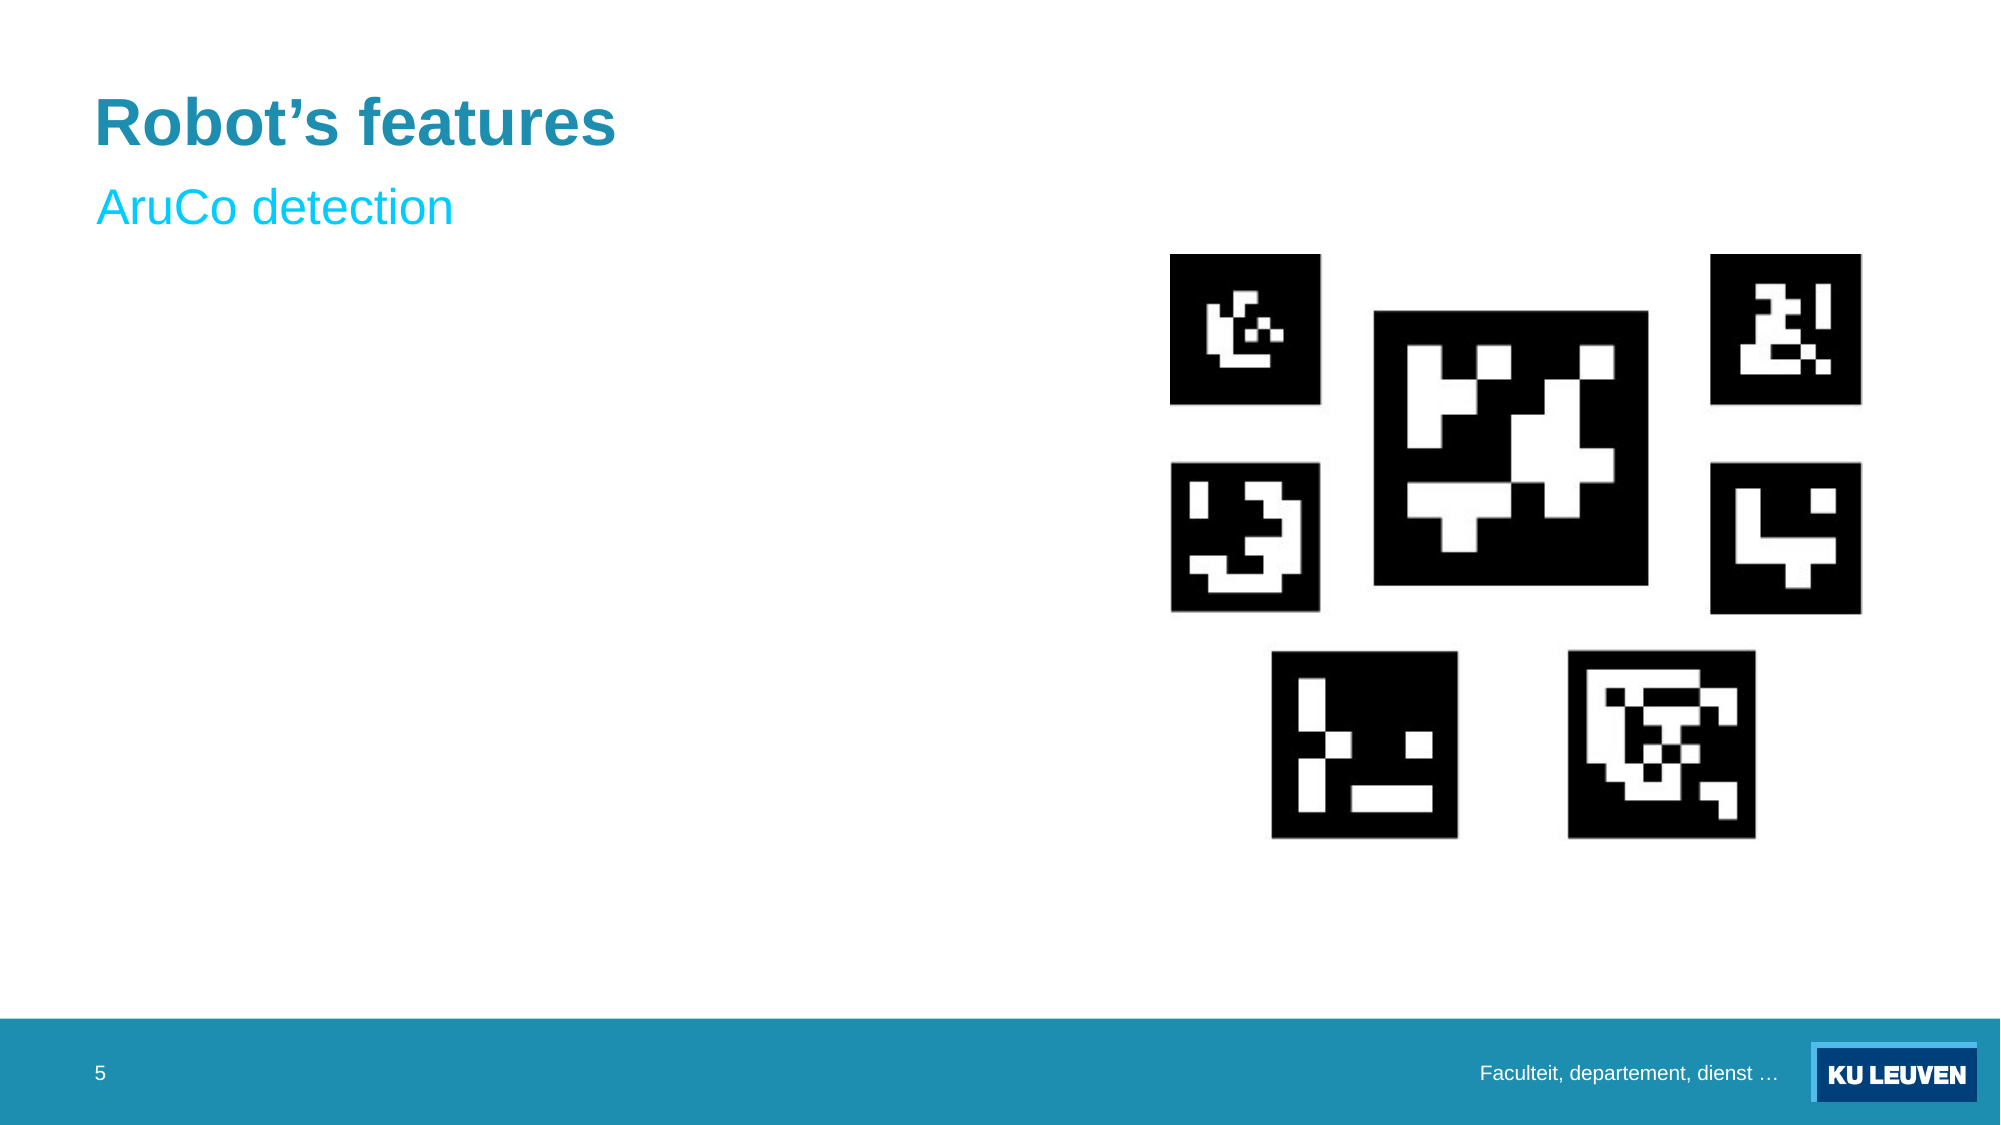

# Robot’s features
AruCo detection
5
KULeuven, CoaCo